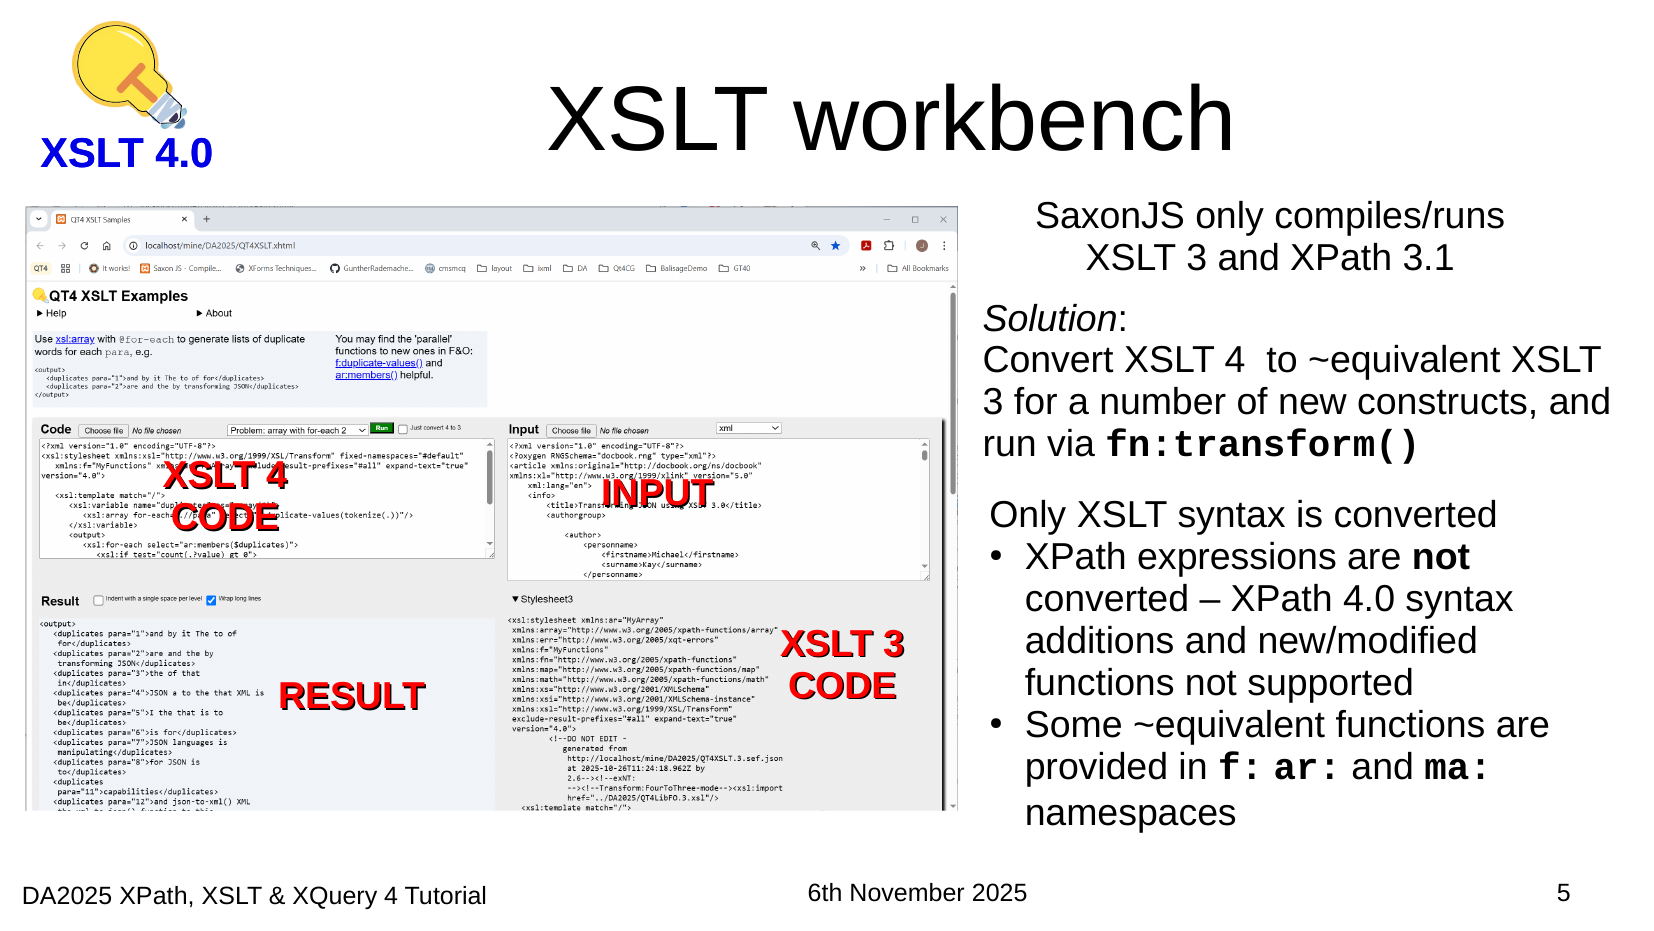

XSLT 4.0
# XSLT workbench
SaxonJS only compiles/runs XSLT 3 and XPath 3.1
Solution:
Convert XSLT 4 to ~equivalent XSLT 3 for a number of new constructs, and run via fn:transform()
XSLT 4 CODE
INPUT
RESULT
Only XSLT syntax is converted
XPath expressions are not converted – XPath 4.0 syntax additions and new/modified functions not supported
Some ~equivalent functions are provided in f: ar: and ma: namespaces
XSLT 3 CODE
5
6th November 2025
DA2025 XPath, XSLT & XQuery 4 Tutorial